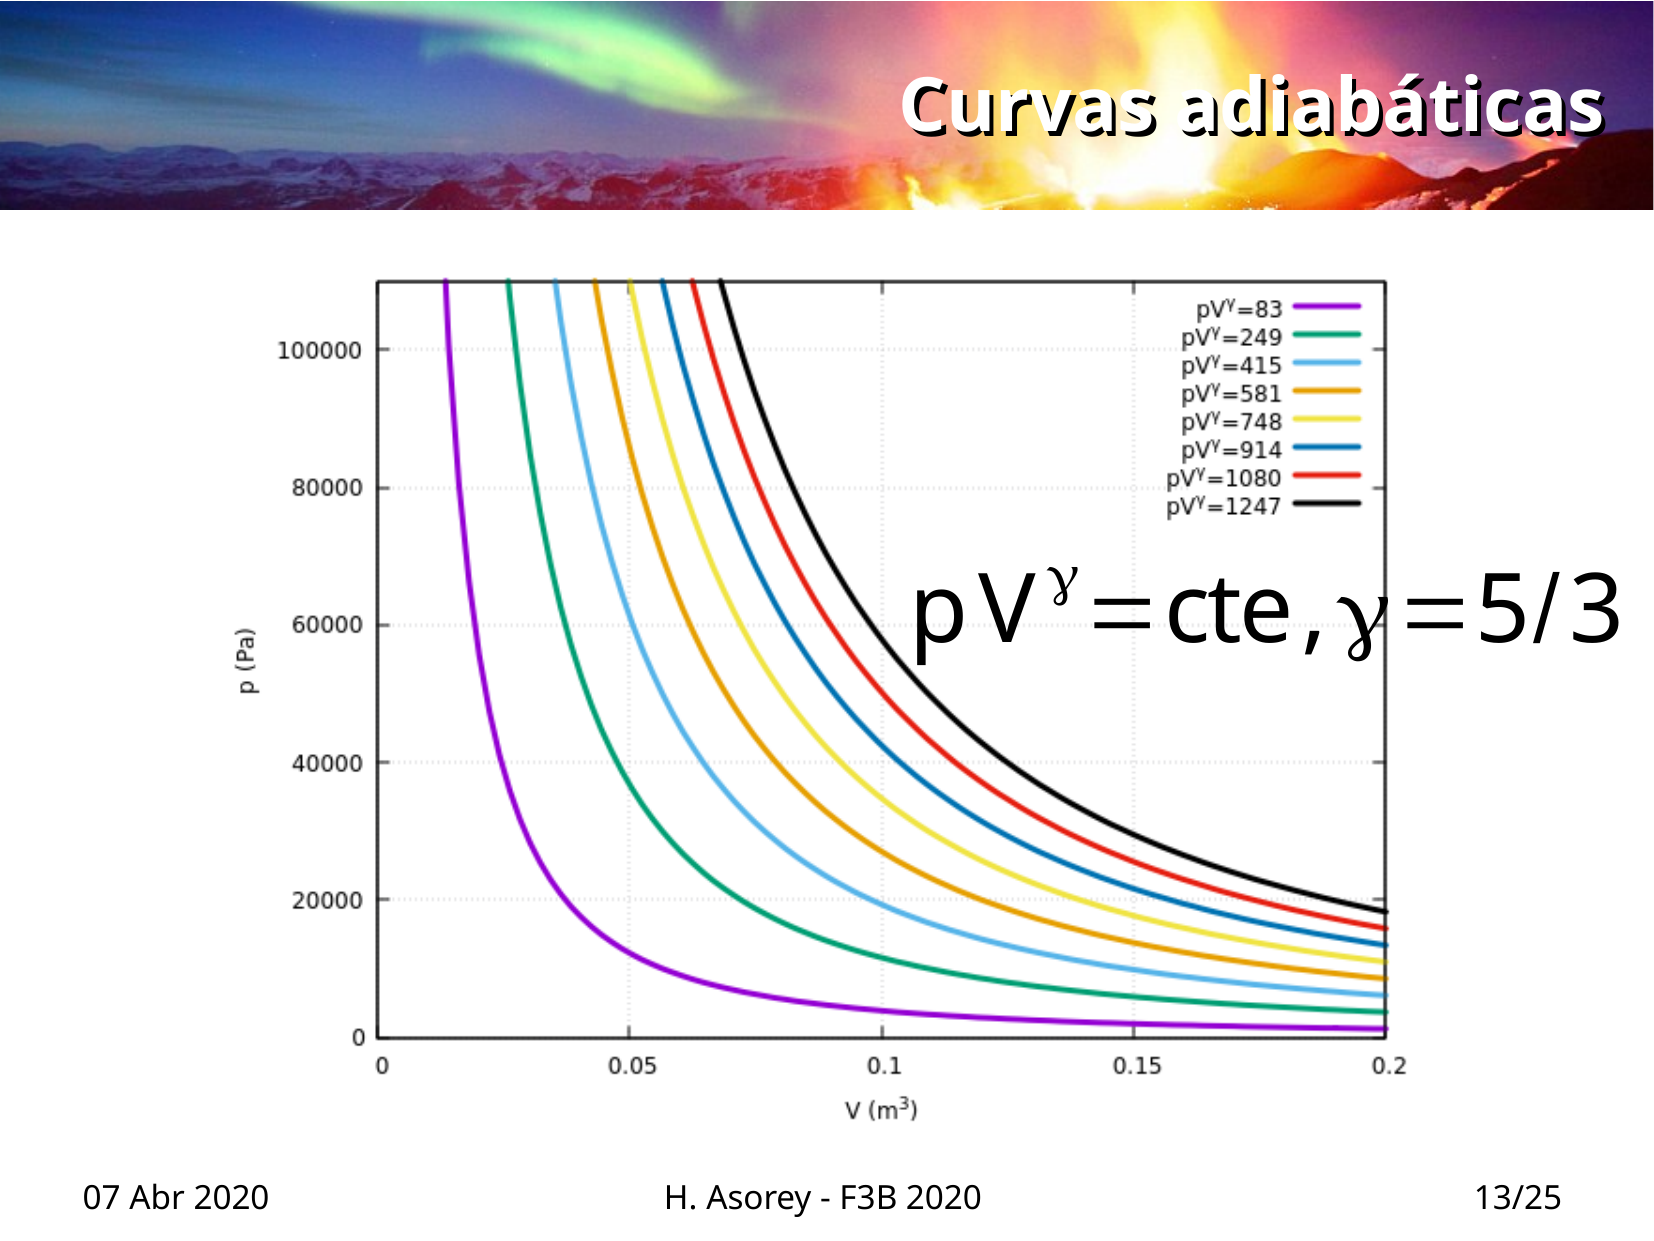

# Curvas adiabáticas
07 Abr 2020
H. Asorey - F3B 2020
13